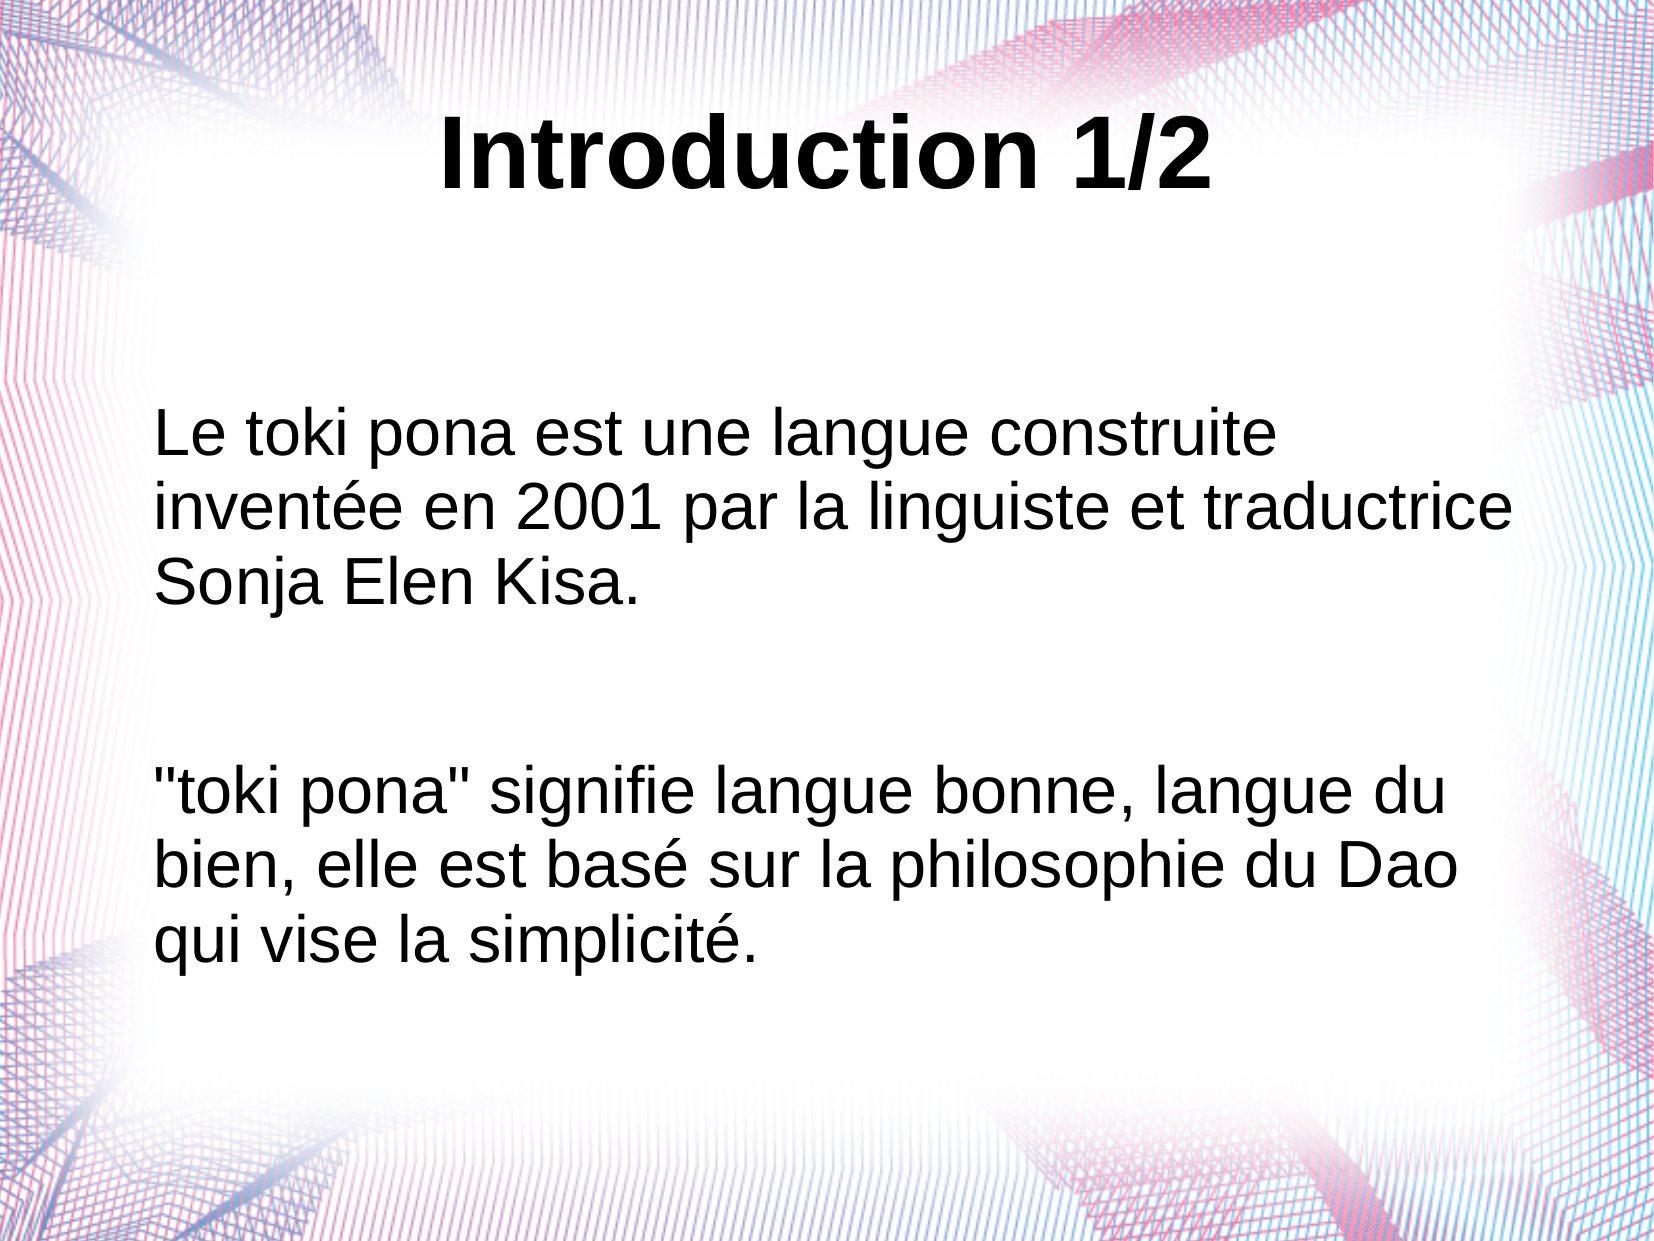

# Introduction 1/2
Le toki pona est une langue construite inventée en 2001 par la linguiste et traductrice Sonja Elen Kisa.
"toki pona" signifie langue bonne, langue du bien, elle est basé sur la philosophie du Dao qui vise la simplicité.